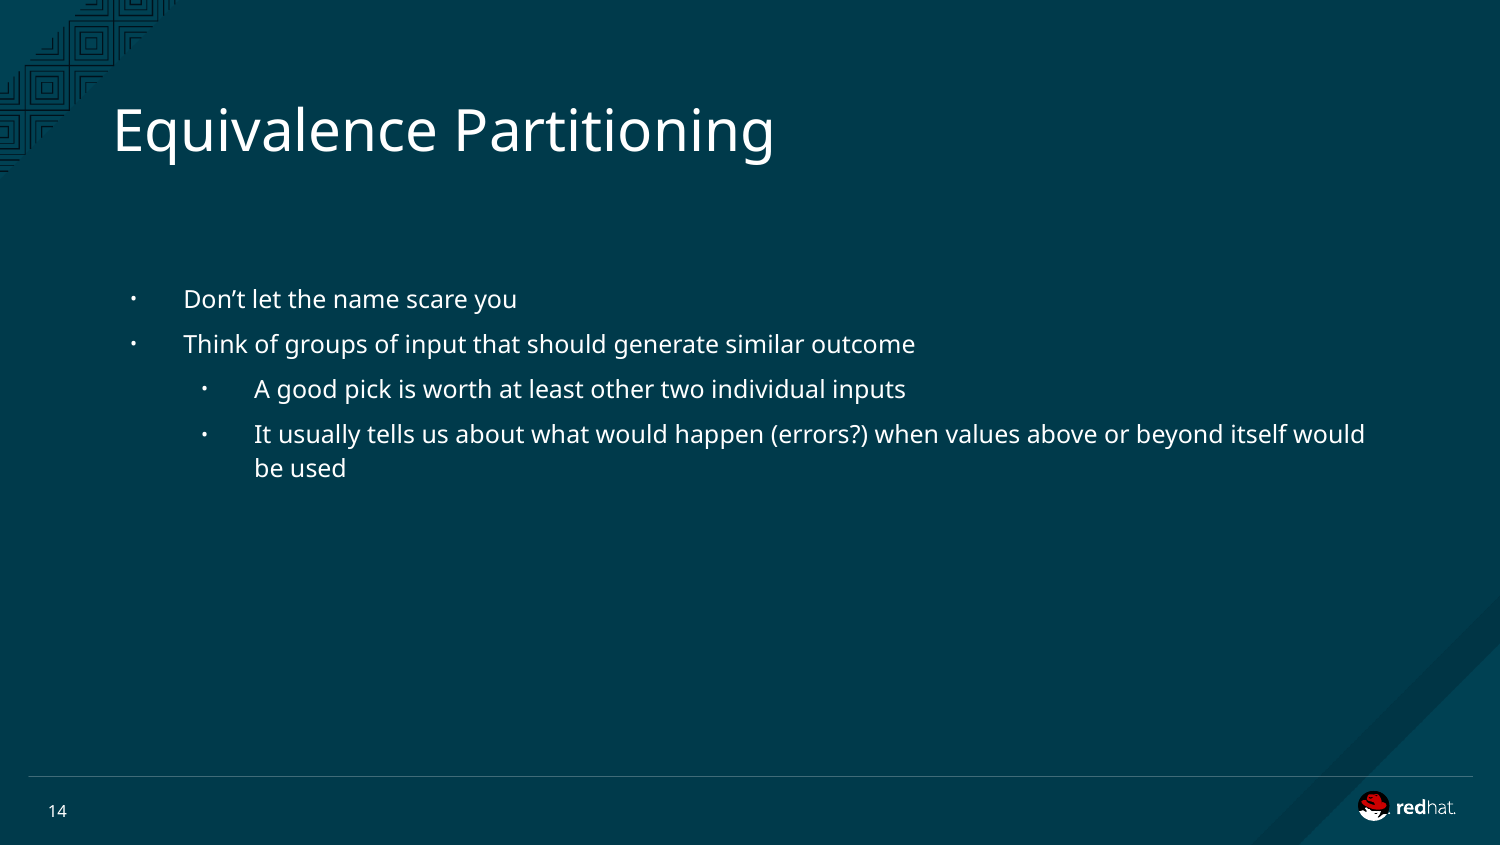

# Equivalence Partitioning
Don’t let the name scare you
Think of groups of input that should generate similar outcome
A good pick is worth at least other two individual inputs
It usually tells us about what would happen (errors?) when values above or beyond itself would be used
14